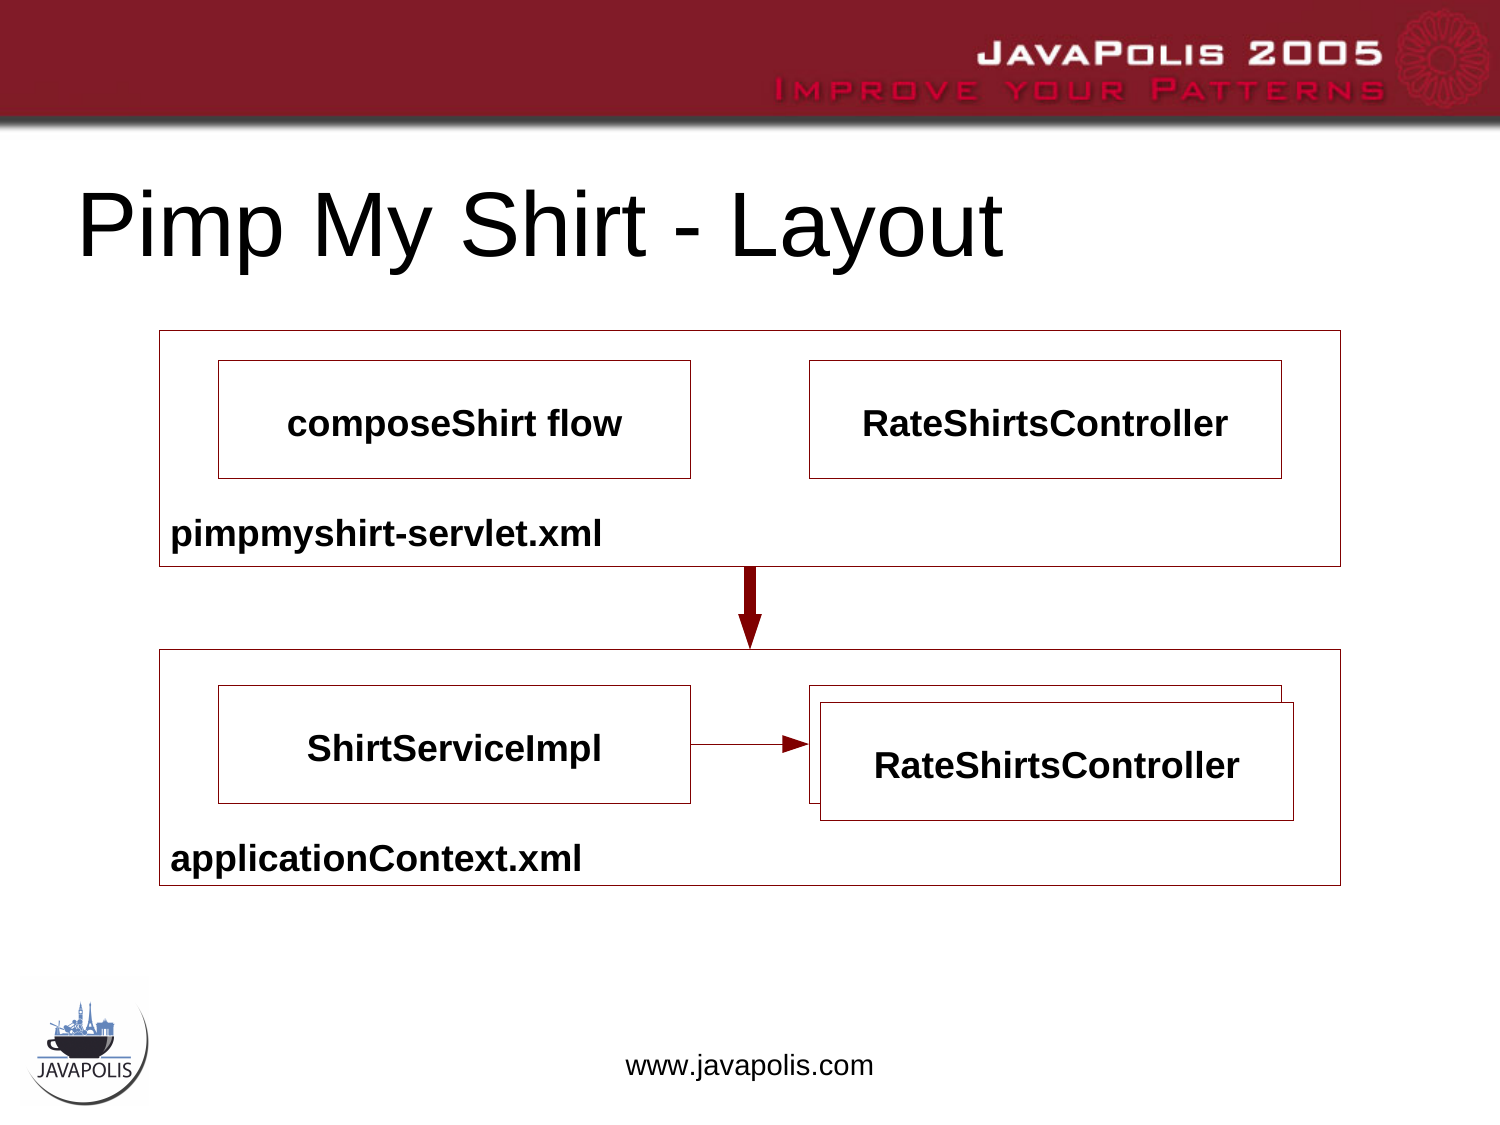

# Pimp My Shirt - Layout
composeShirt flow
RateShirtsController
pimpmyshirt-servlet.xml
ShirtServiceImpl
RateShirtsController
applicationContext.xml